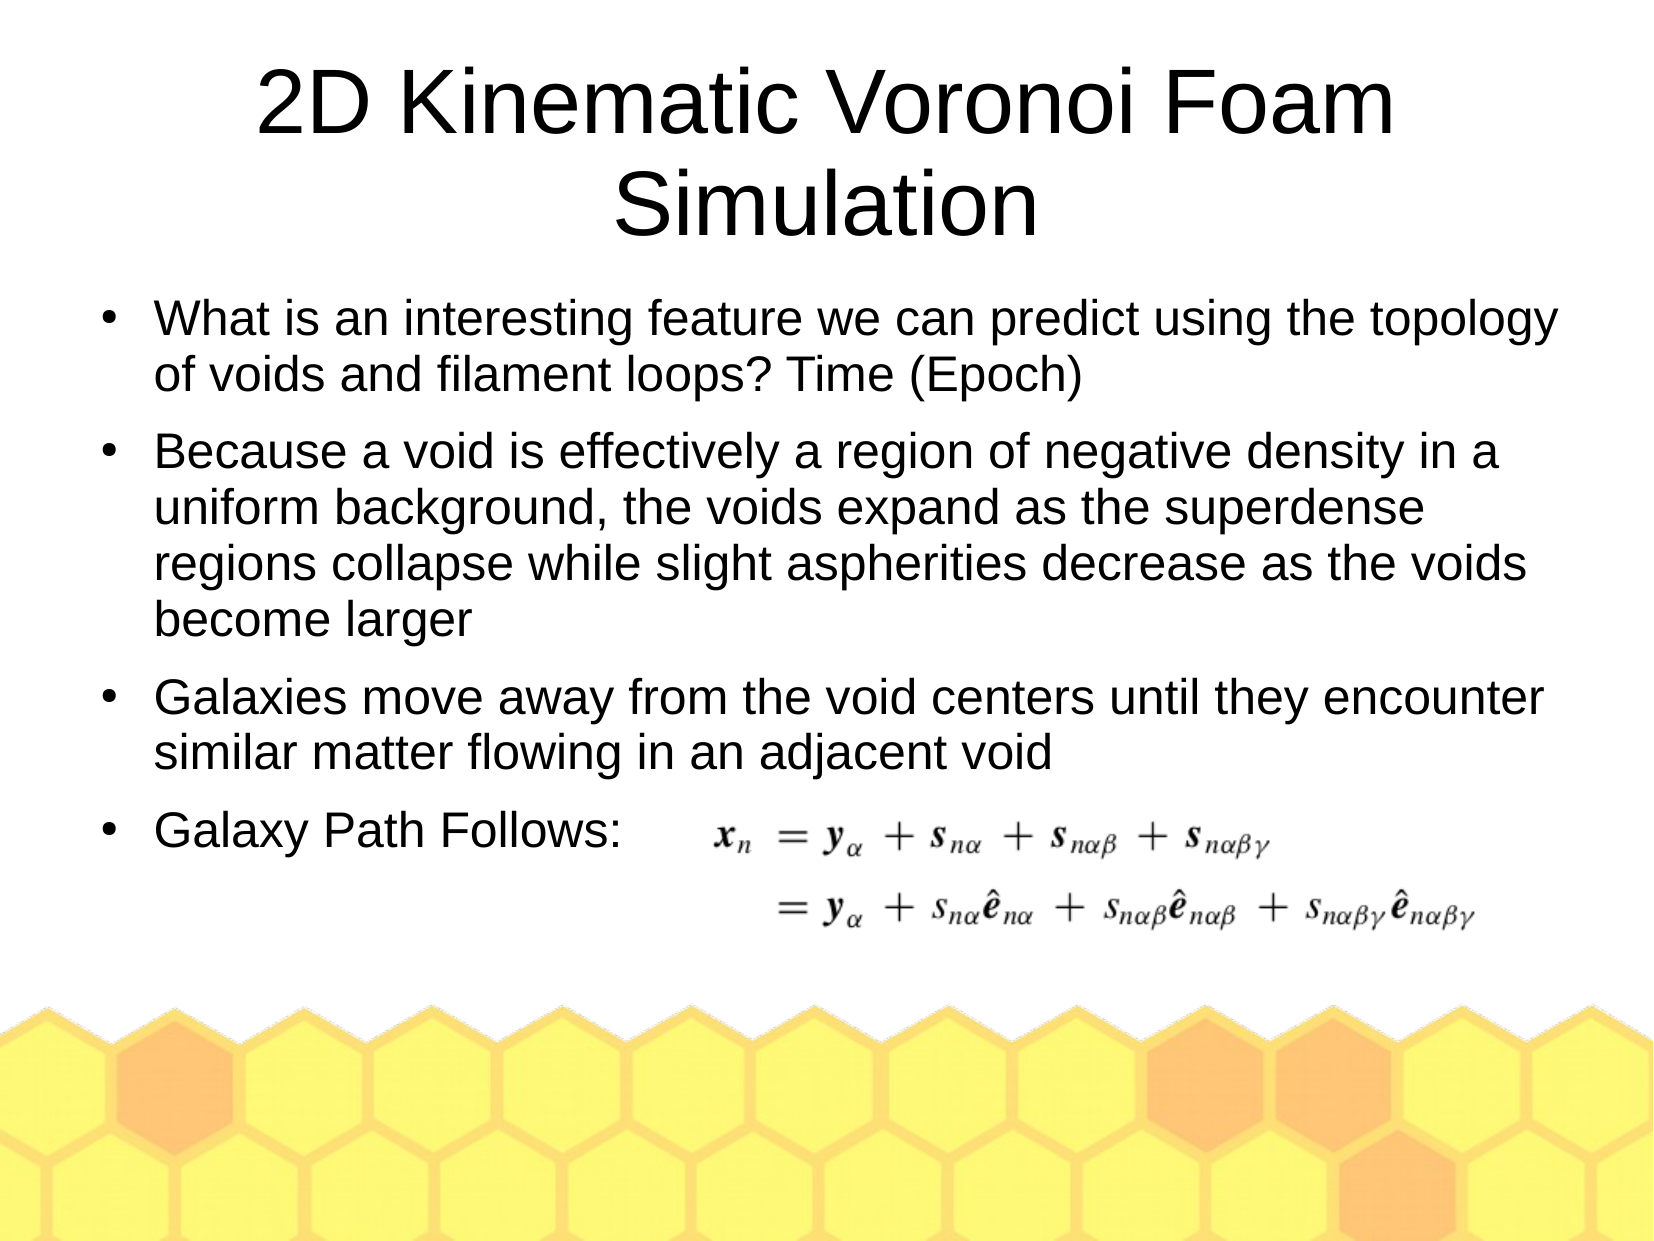

# 2D Kinematic Voronoi Foam Simulation
What is an interesting feature we can predict using the topology of voids and filament loops? Time (Epoch)
Because a void is effectively a region of negative density in a uniform background, the voids expand as the superdense regions collapse while slight aspherities decrease as the voids become larger
Galaxies move away from the void centers until they encounter similar matter flowing in an adjacent void
Galaxy Path Follows: